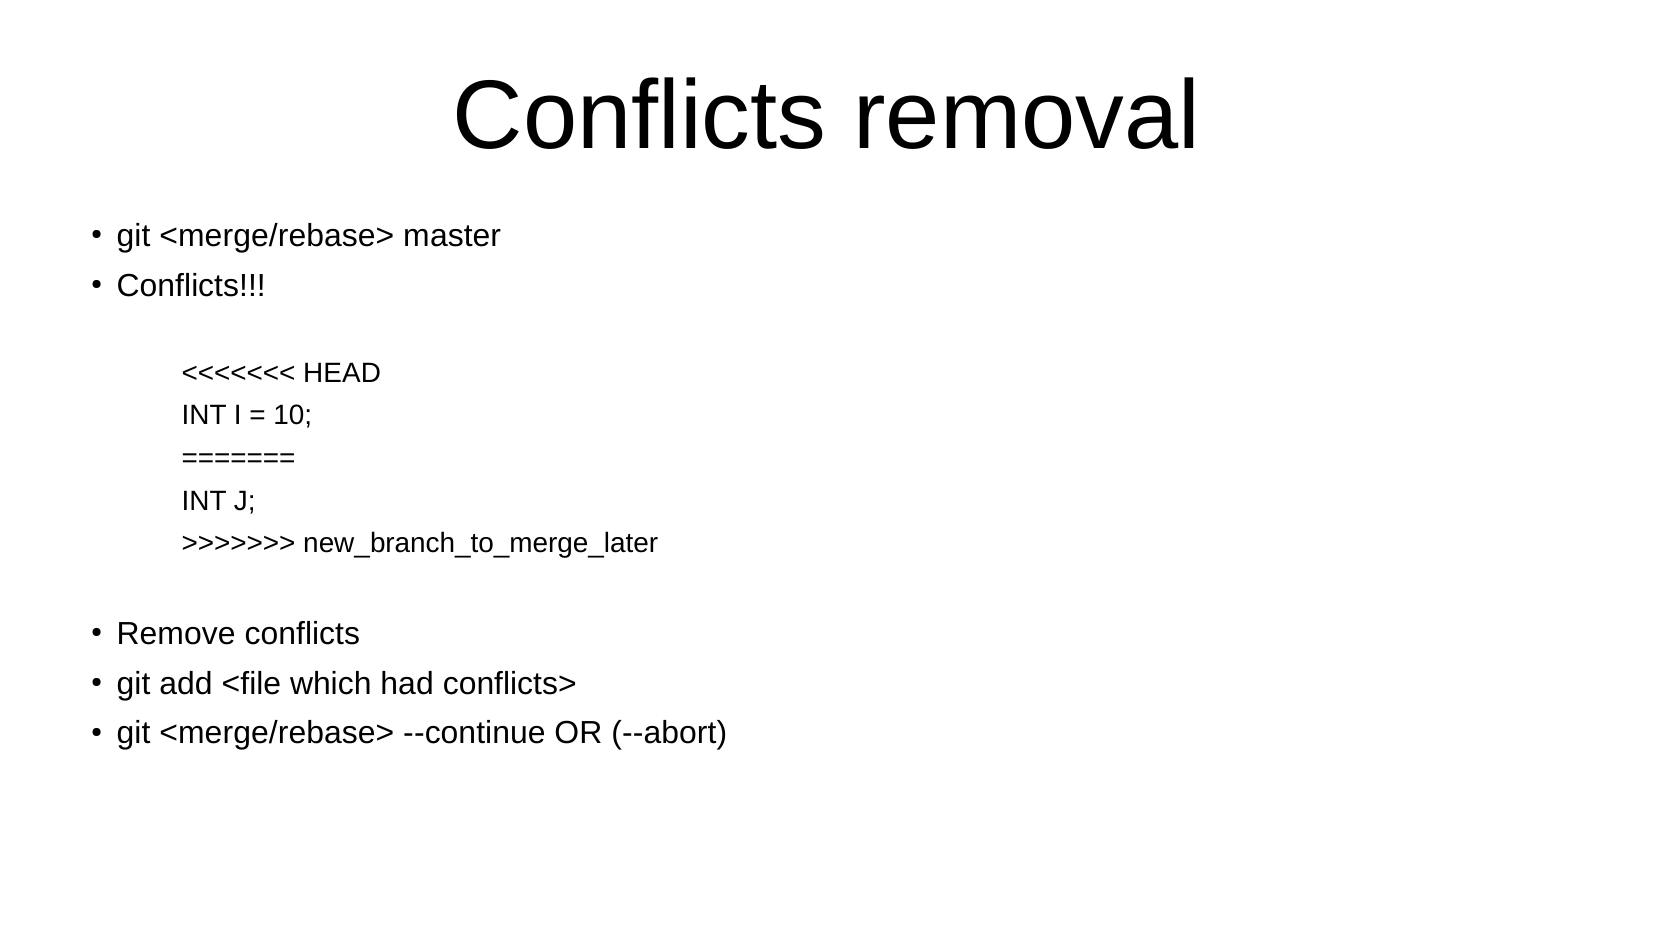

# Conflicts removal
git <merge/rebase> master
Conflicts!!!
 <<<<<<< HEAD
 INT I = 10;
 =======
 INT J;
 >>>>>>> new_branch_to_merge_later
Remove conflicts
git add <file which had conflicts>
git <merge/rebase> --continue OR (--abort)